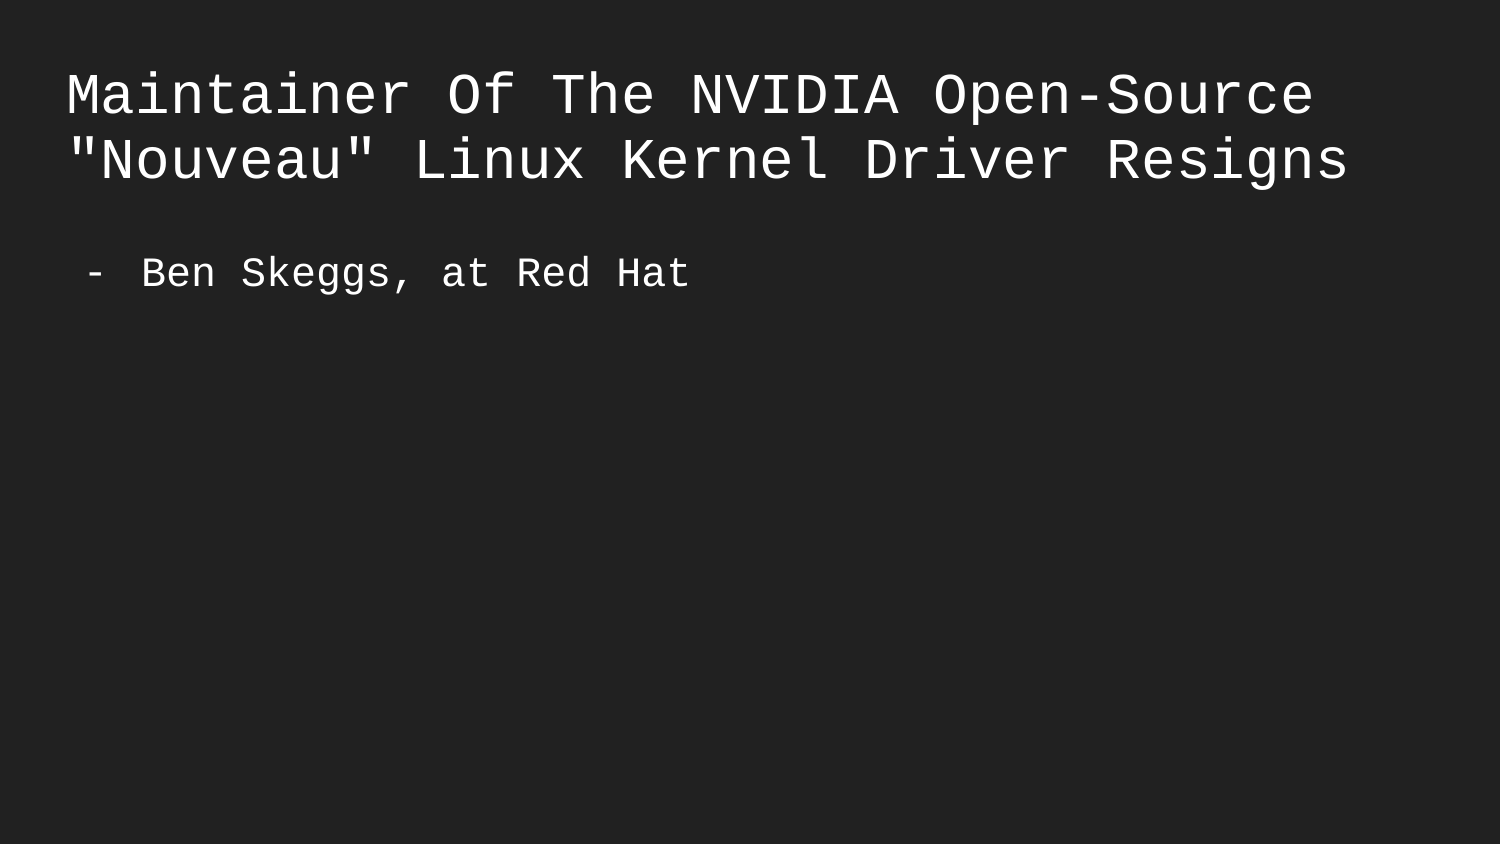

# Maintainer Of The NVIDIA Open-Source "Nouveau" Linux Kernel Driver Resigns
Ben Skeggs, at Red Hat